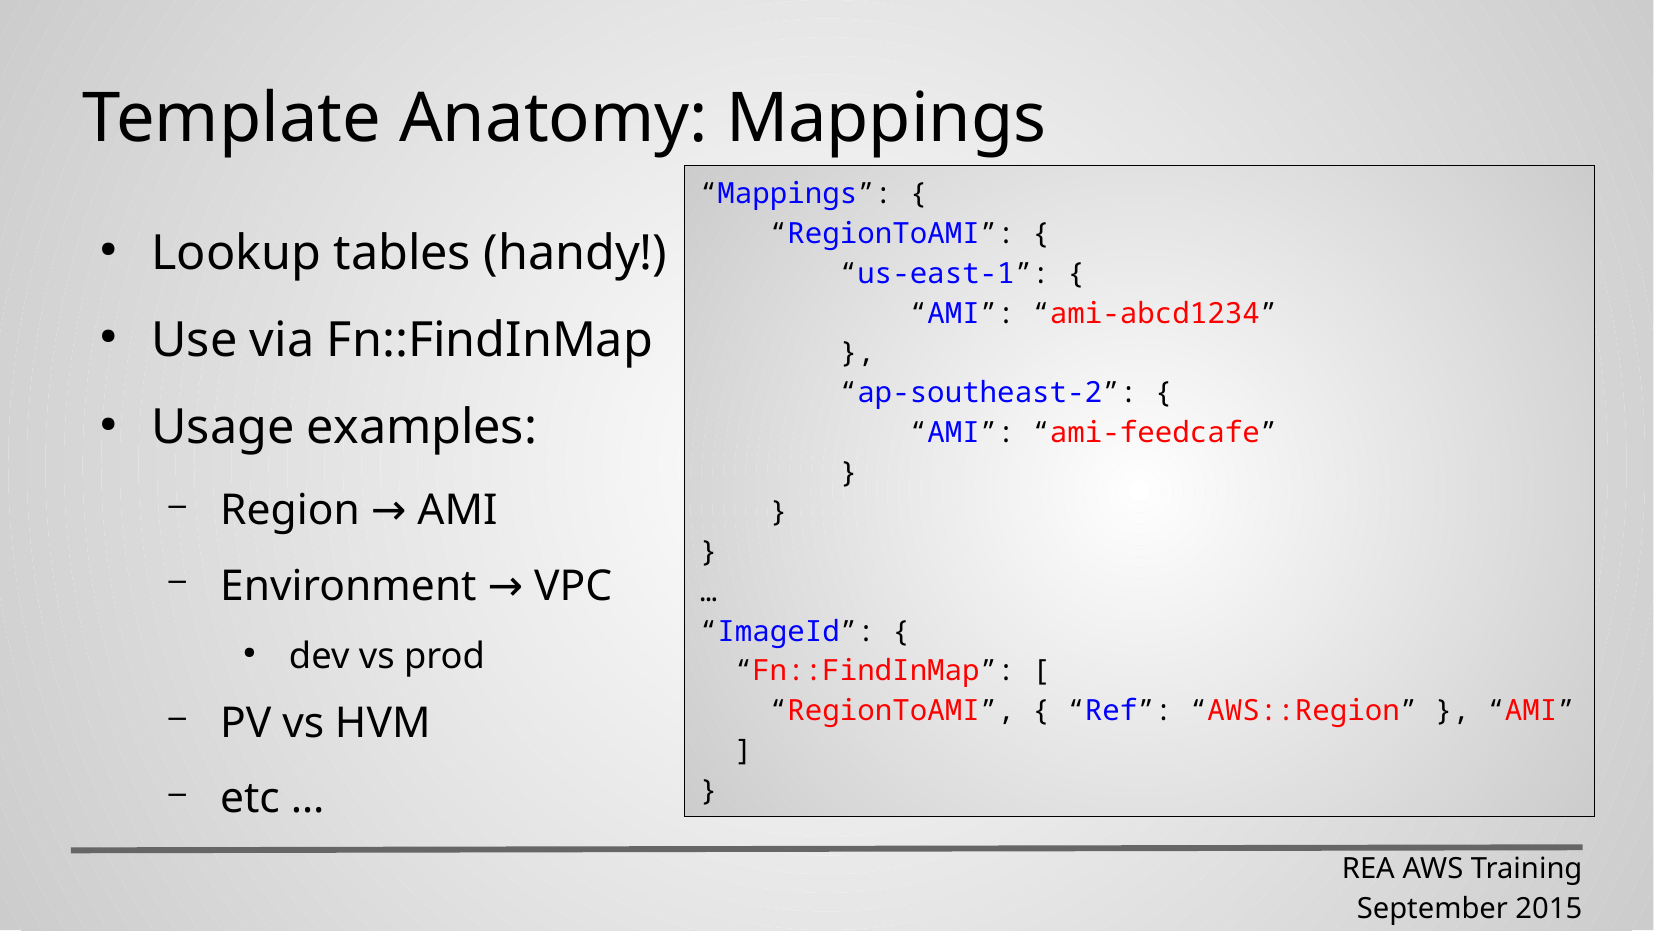

# Template Anatomy: Mappings
“Mappings”: {
 “RegionToAMI”: {
 “us-east-1”: {
 “AMI”: “ami-abcd1234”
 },
 “ap-southeast-2”: {
 “AMI”: “ami-feedcafe”
 }
 }
}
…
“ImageId”: {
 “Fn::FindInMap”: [
 “RegionToAMI”, { “Ref”: “AWS::Region” }, “AMI”
 ]
}
Lookup tables (handy!)
Use via Fn::FindInMap
Usage examples:
Region → AMI
Environment → VPC
dev vs prod
PV vs HVM
etc …